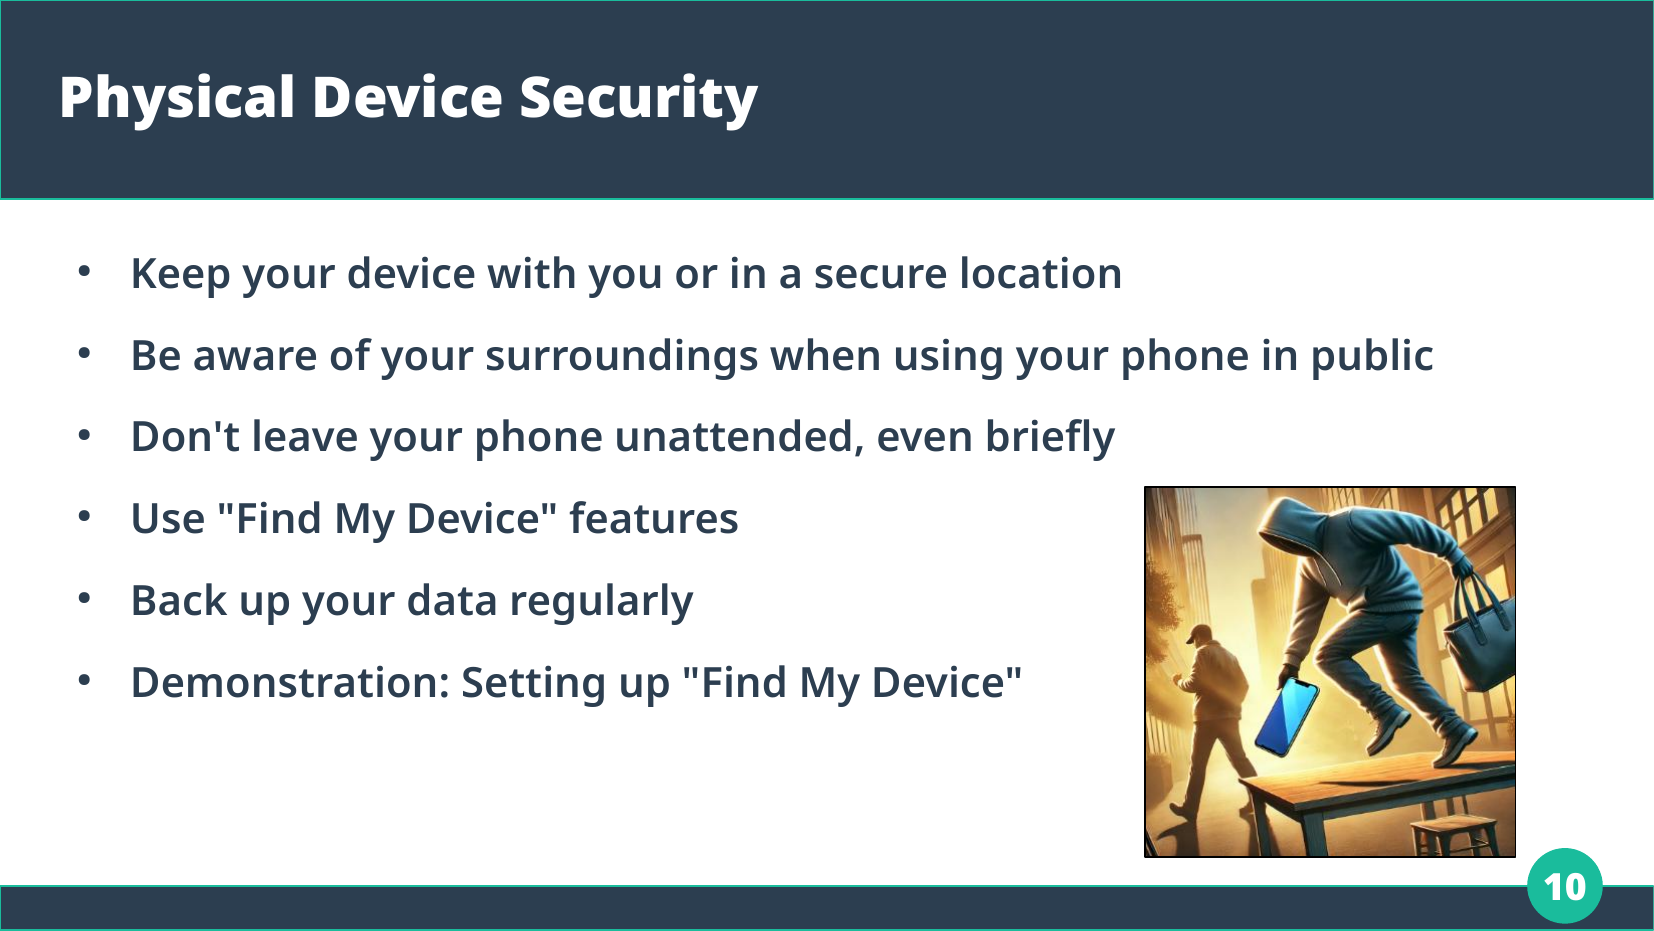

# Physical Device Security
Keep your device with you or in a secure location
Be aware of your surroundings when using your phone in public
Don't leave your phone unattended, even briefly
Use "Find My Device" features
Back up your data regularly
Demonstration: Setting up "Find My Device"
10